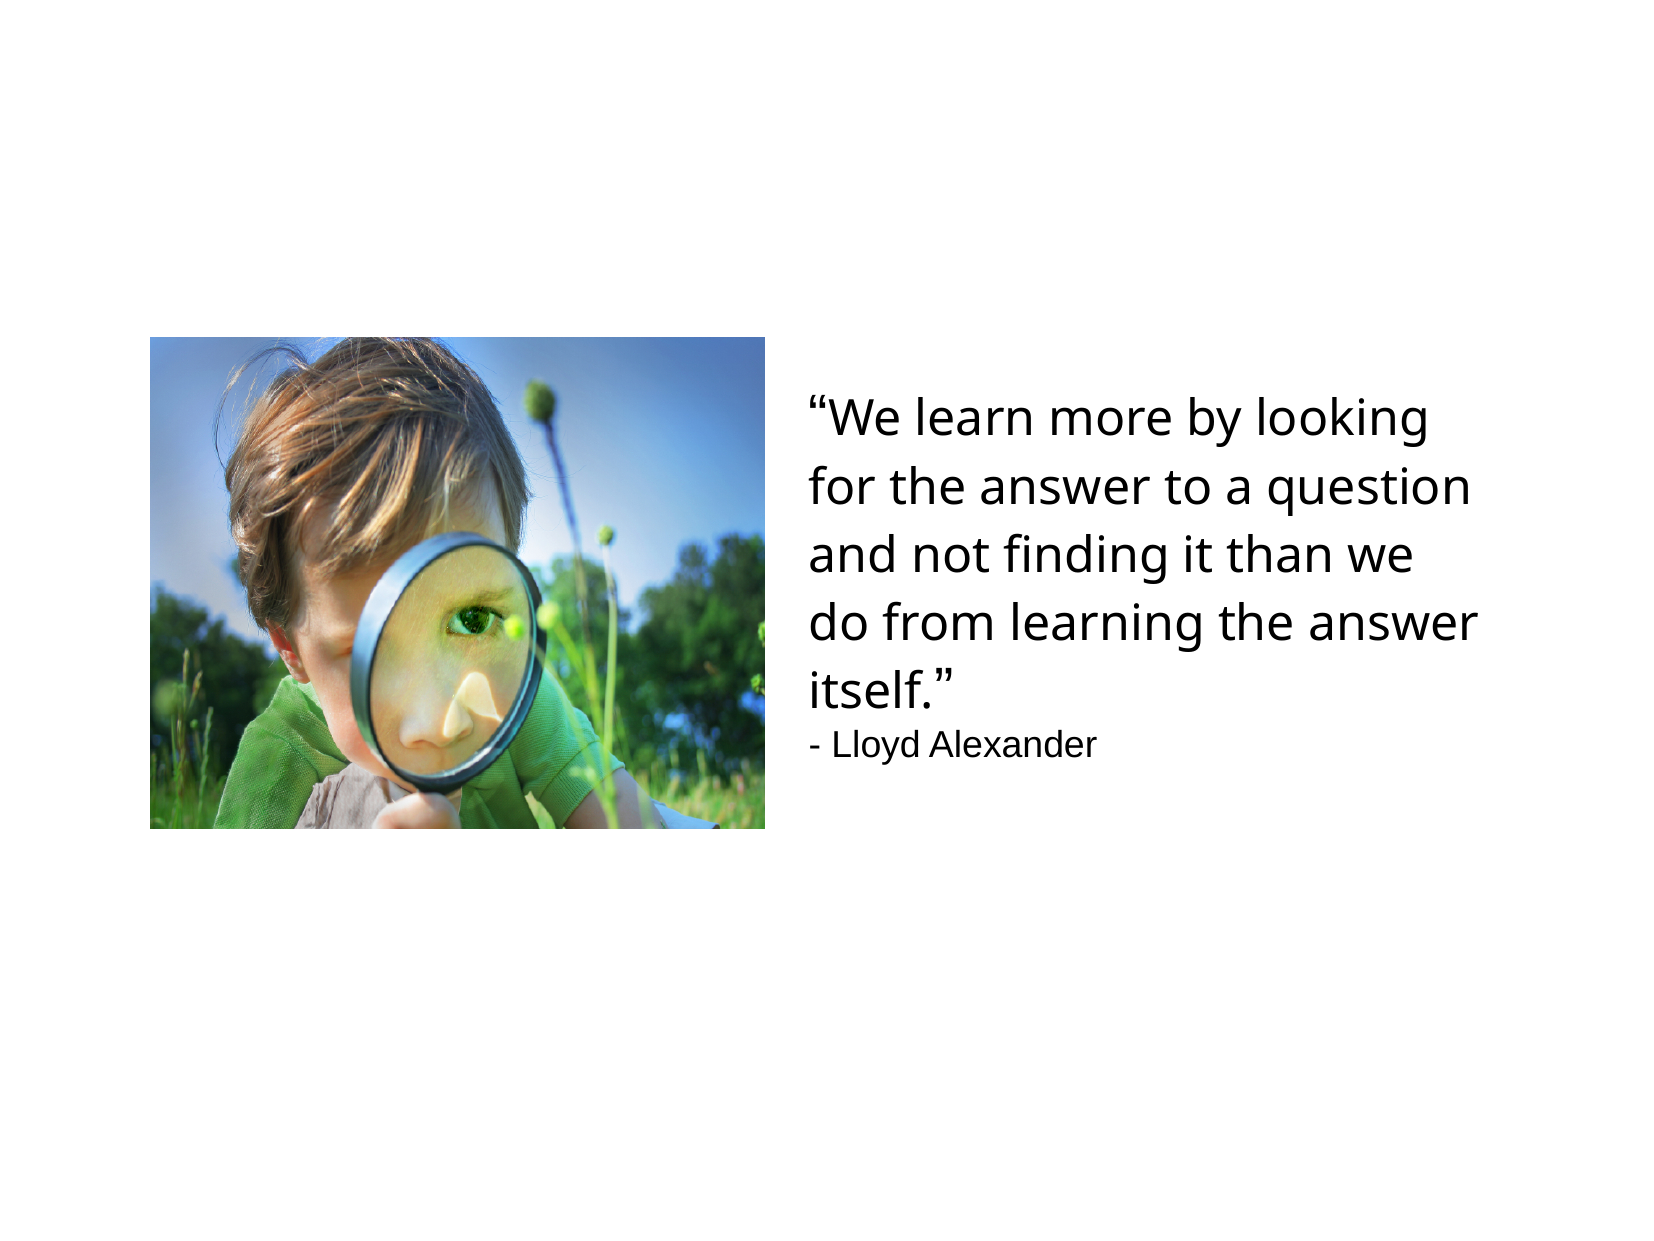

“We learn more by looking for the answer to a question and not finding it than we do from learning the answer itself.”
- Lloyd Alexander